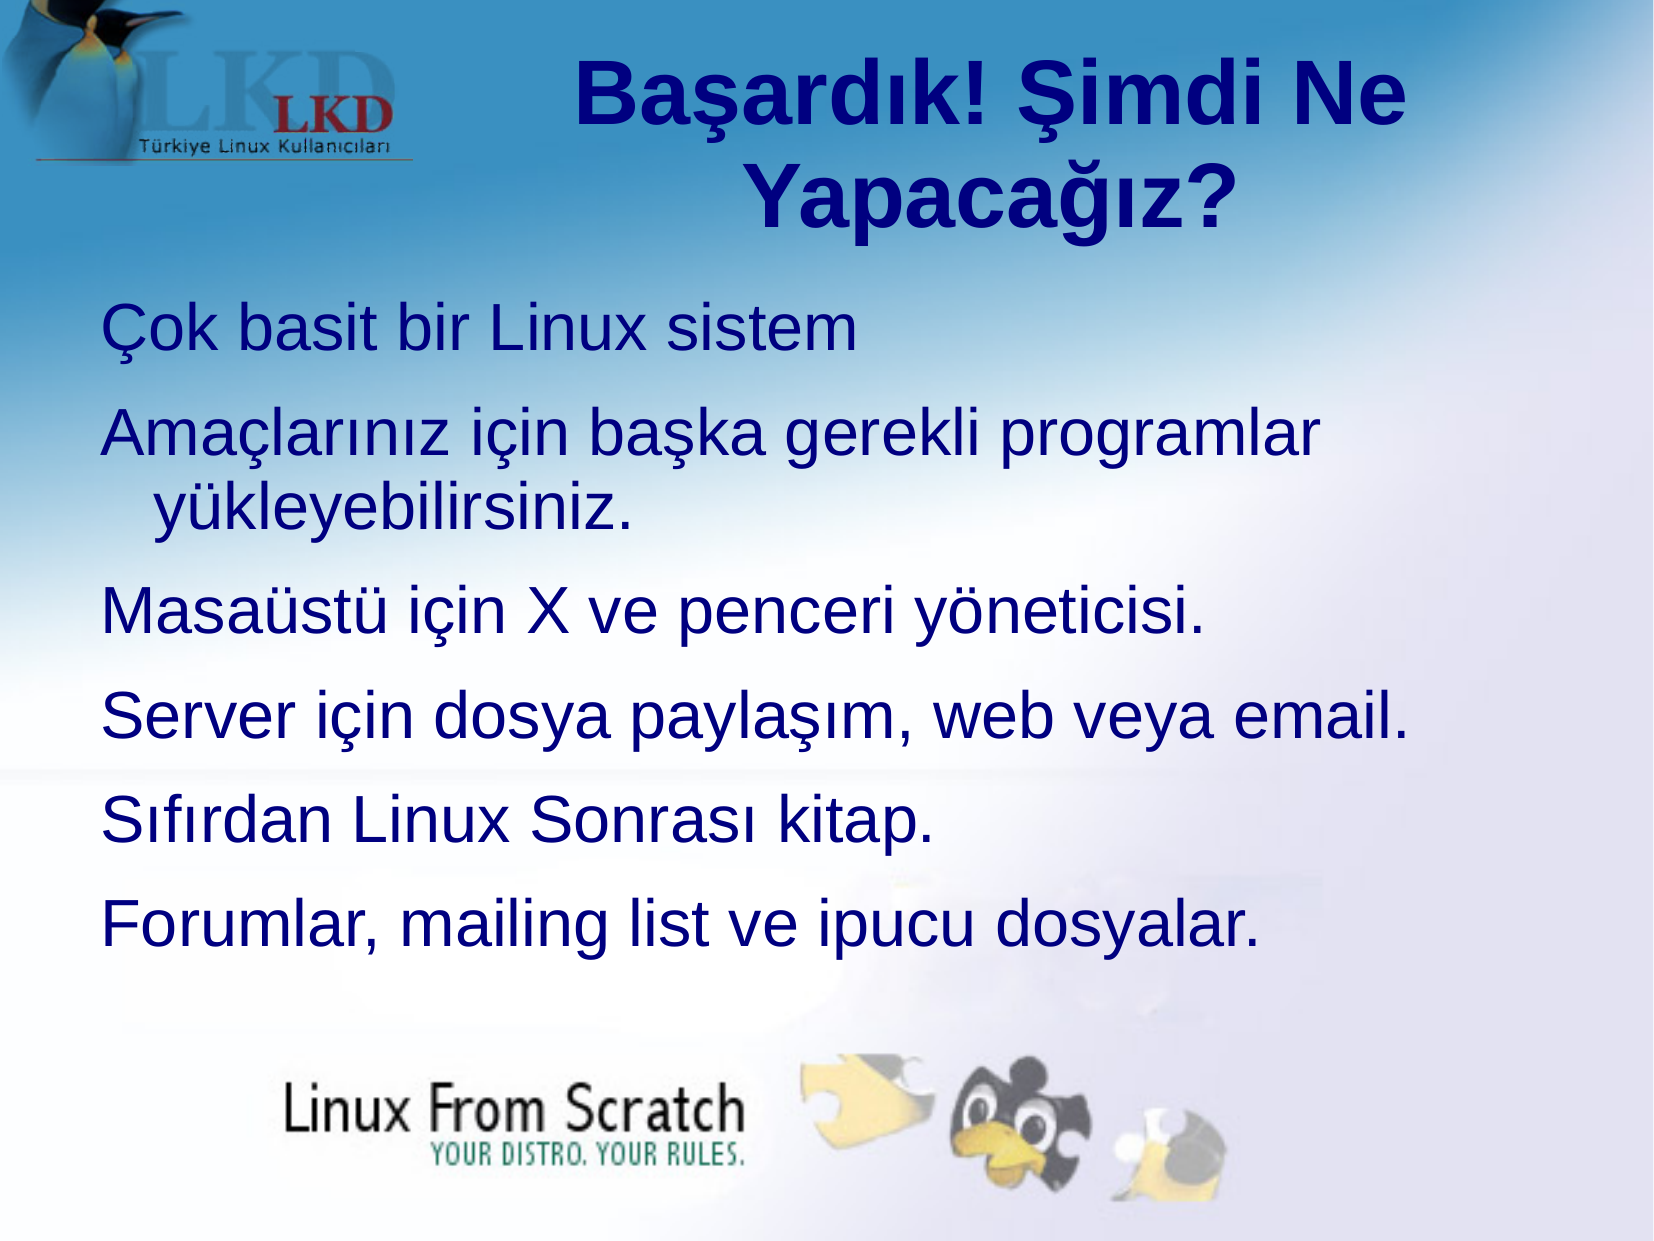

# Başardık! Şimdi Ne Yapacağız?
Çok basit bir Linux sistem
Amaçlarınız için başka gerekli programlar yükleyebilirsiniz.
Masaüstü için X ve penceri yöneticisi.
Server için dosya paylaşım, web veya email.
Sıfırdan Linux Sonrası kitap.
Forumlar, mailing list ve ipucu dosyalar.